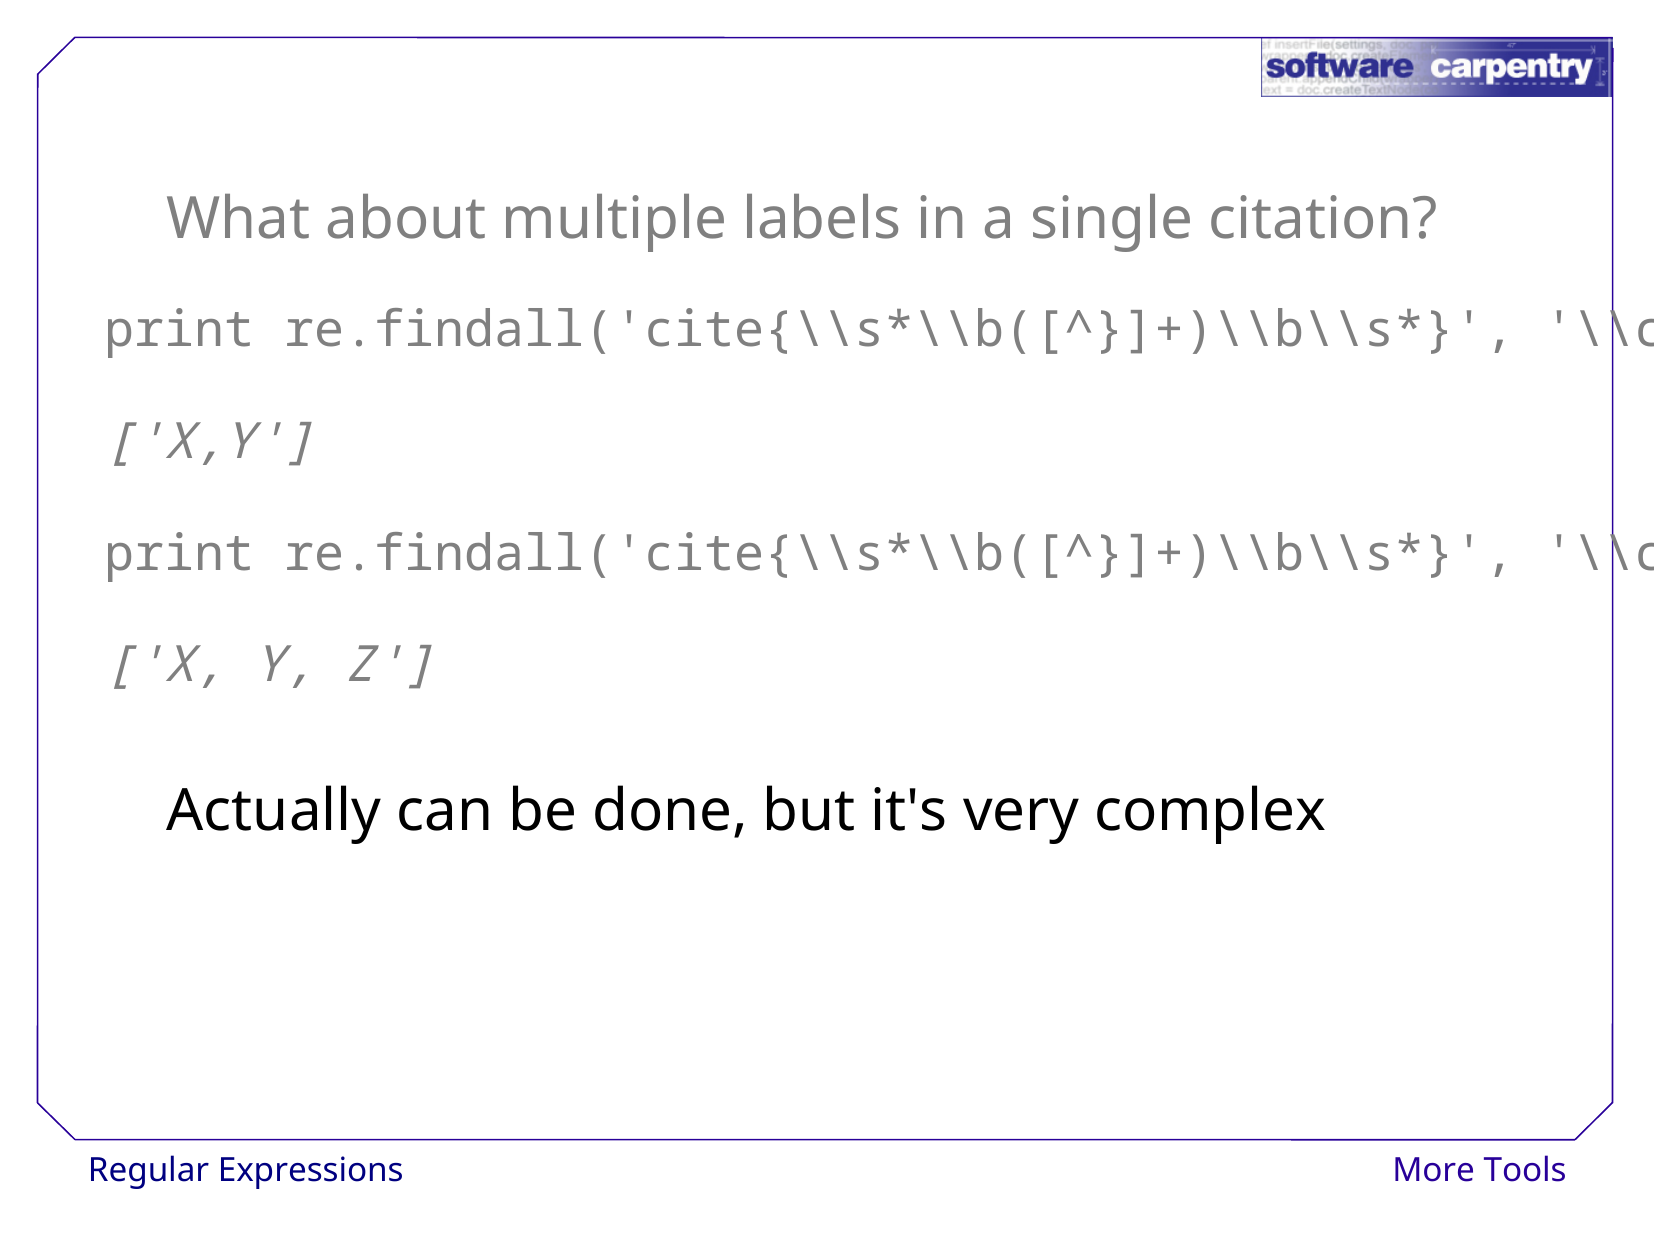

What about multiple labels in a single citation?
print re.findall('cite{\\s*\\b([^}]+)\\b\\s*}', '\\cite{X,Y} ')
['X,Y']
print re.findall('cite{\\s*\\b([^}]+)\\b\\s*}', '\\cite{X, Y, Z} ')
['X, Y, Z']
Actually can be done, but it's very complex